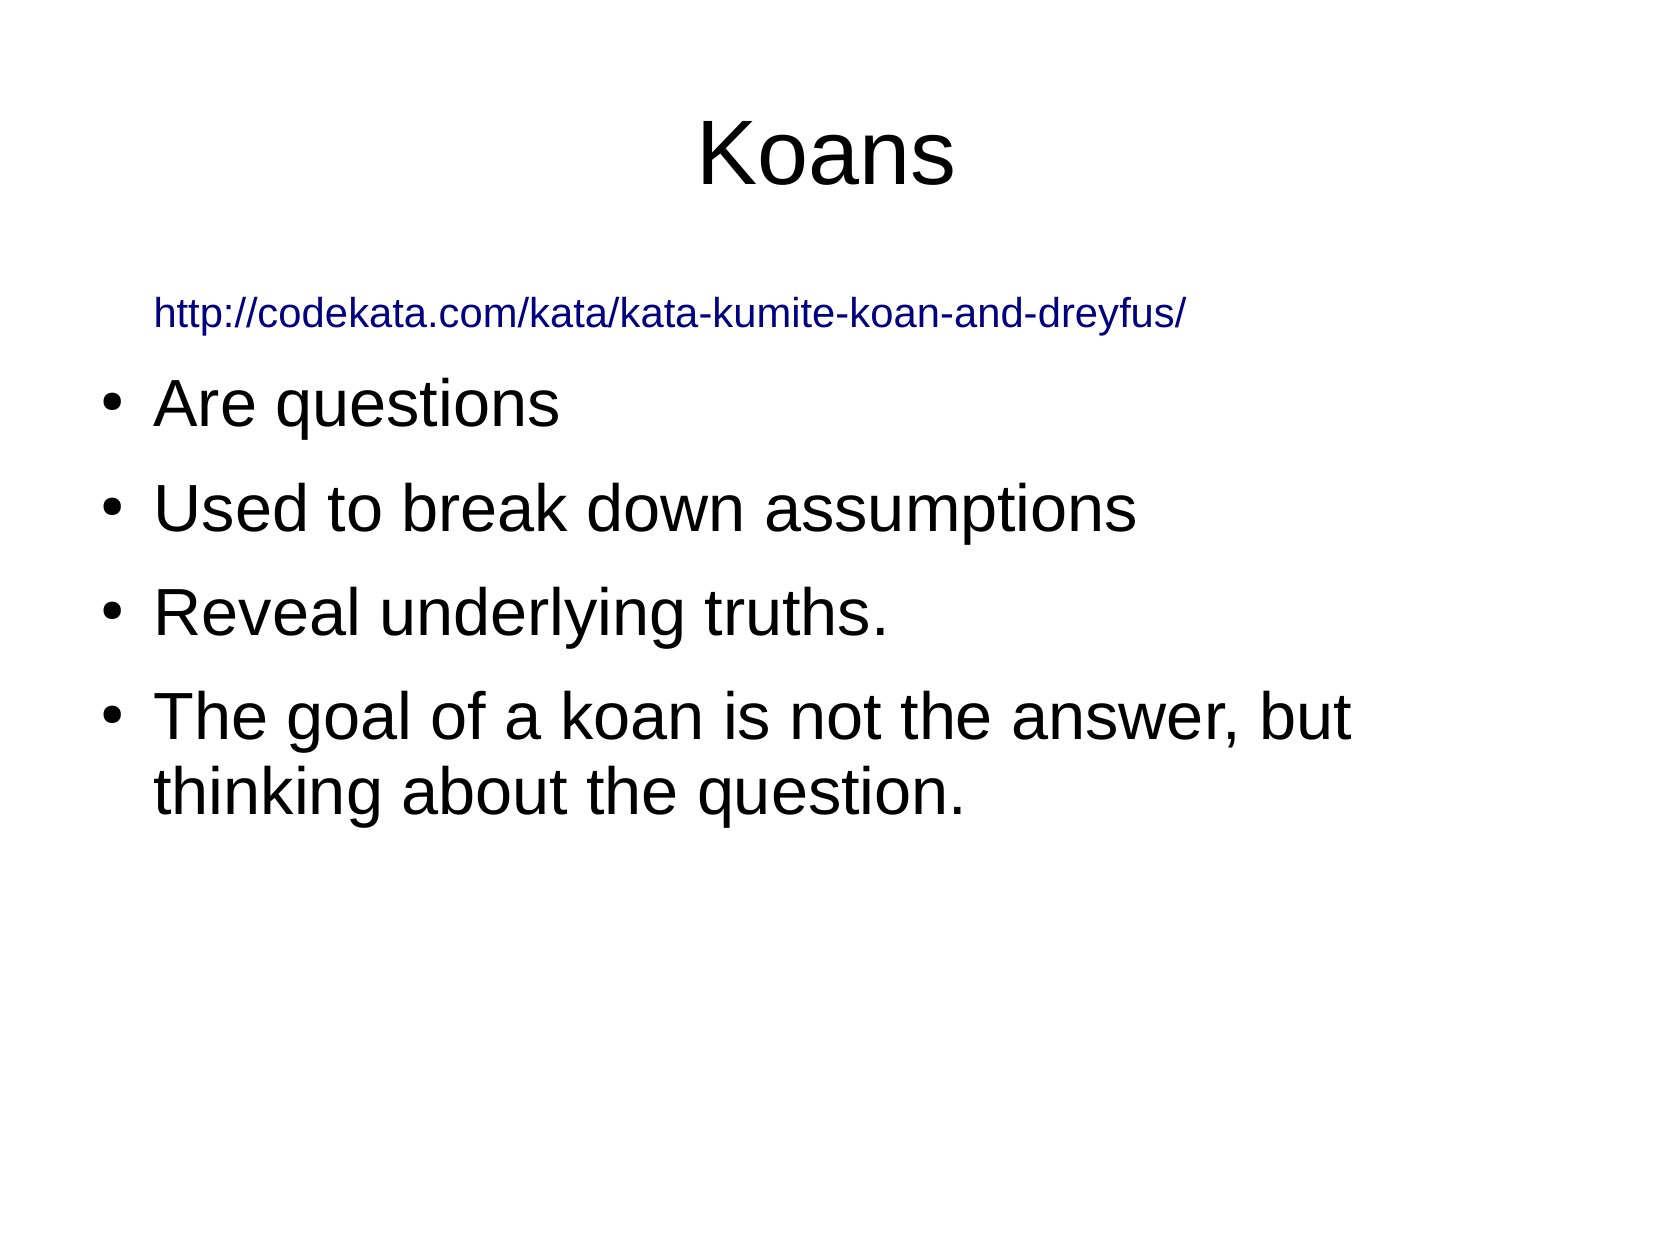

# Koans
http://codekata.com/kata/kata-kumite-koan-and-dreyfus/
Are questions
Used to break down assumptions
Reveal underlying truths.
The goal of a koan is not the answer, but thinking about the question.